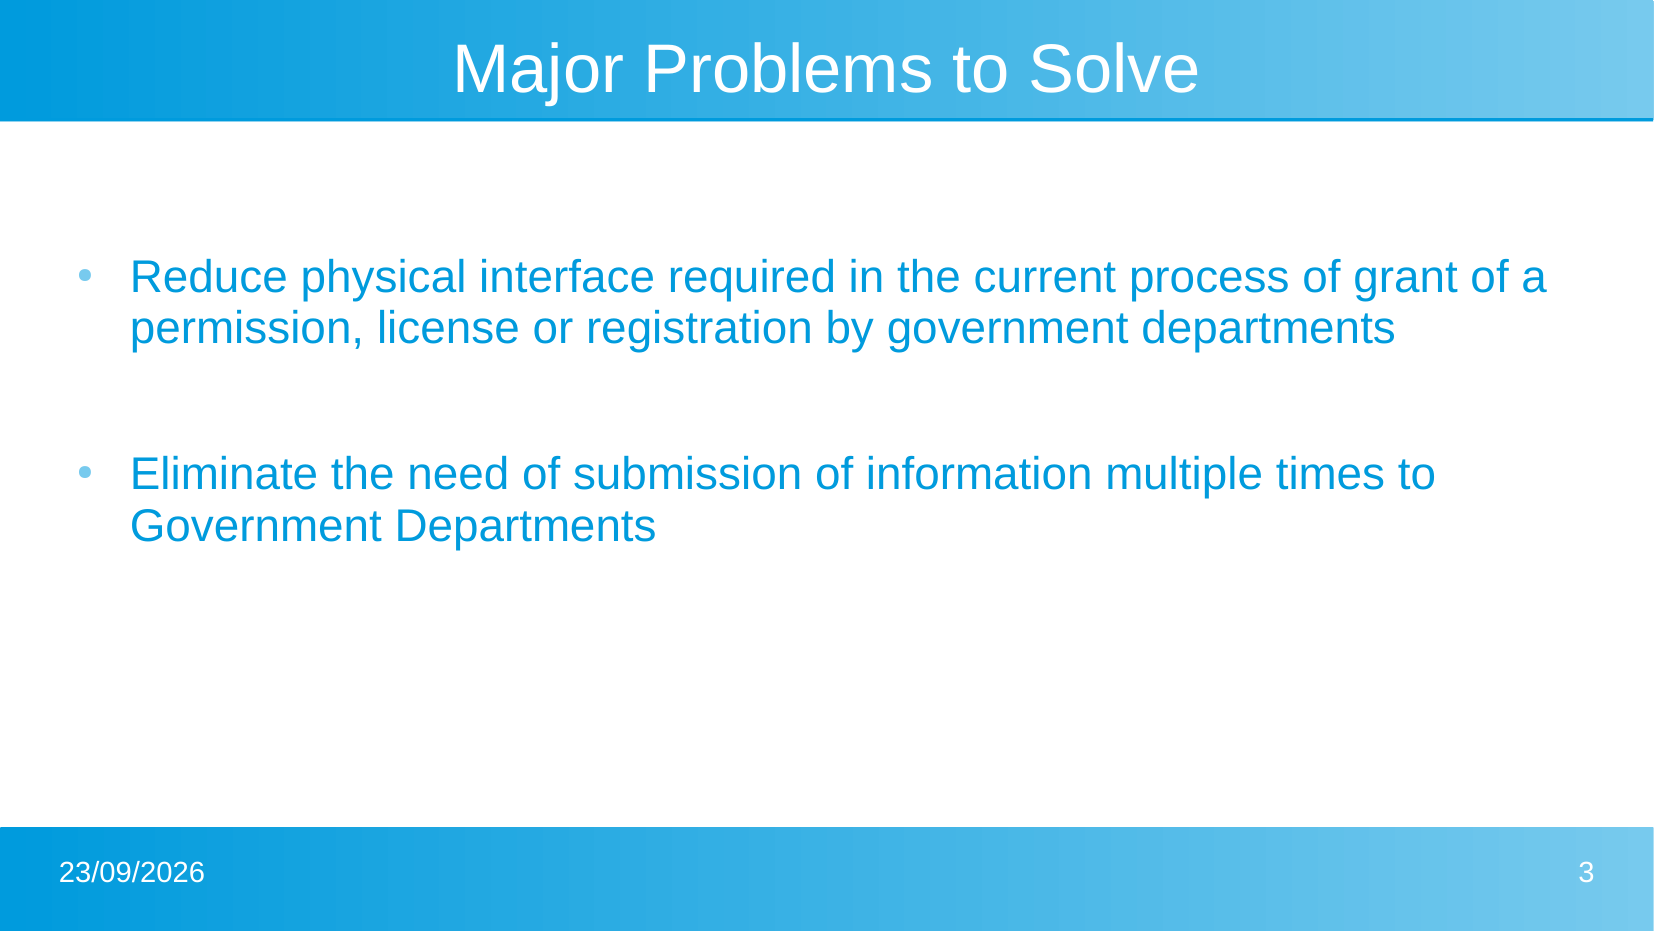

# Major Problems to Solve
Reduce physical interface required in the current process of grant of a permission, license or registration by government departments
Eliminate the need of submission of information multiple times to Government Departments
3